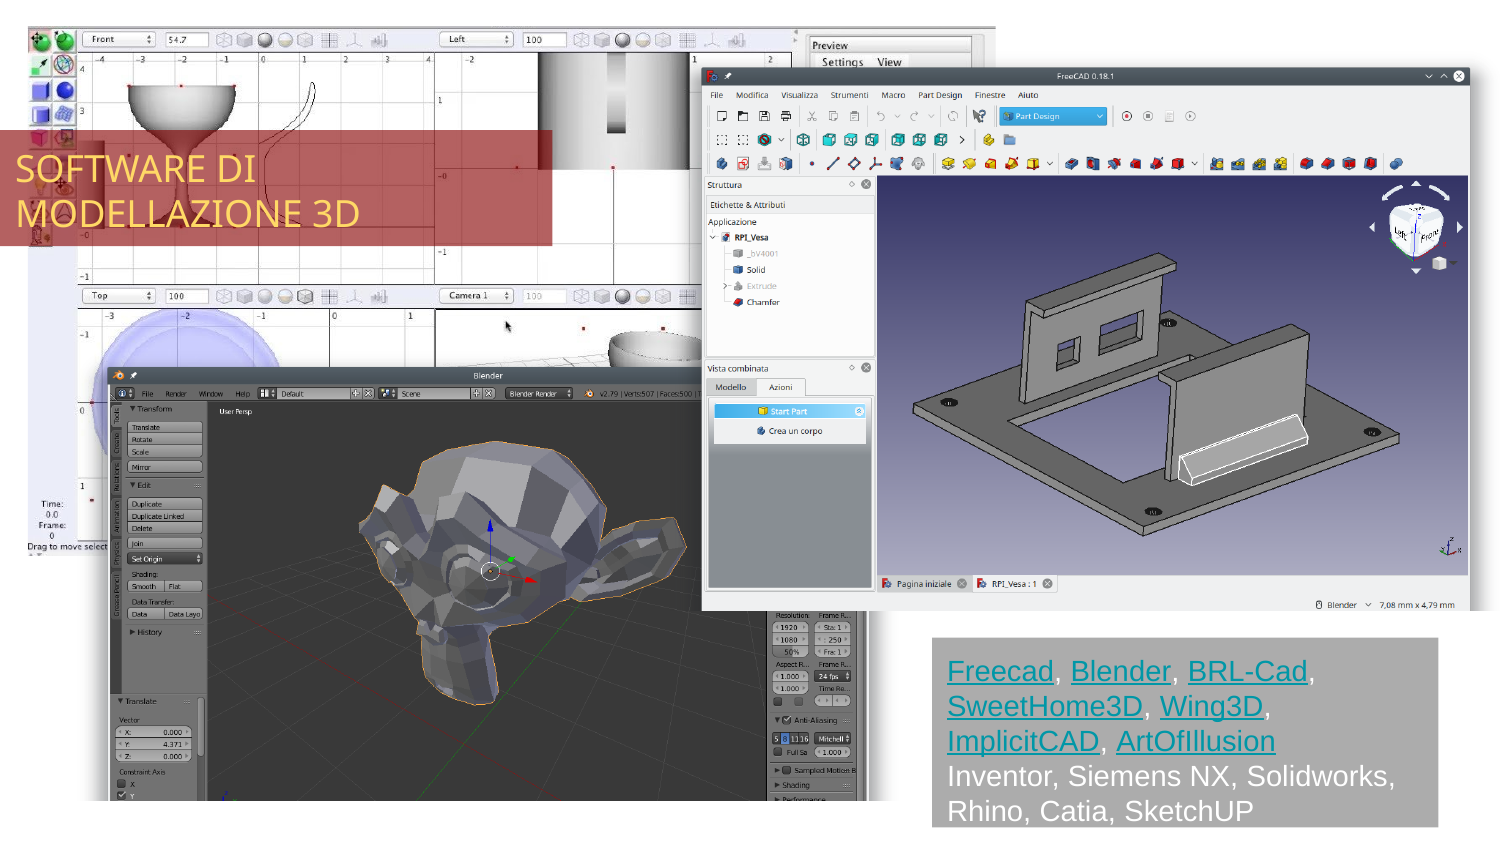

SOFTWARE DI
MODELLAZIONE 3D
Freecad, Blender, BRL-Cad, SweetHome3D, Wing3D, ImplicitCAD, ArtOfIllusion
Inventor, Siemens NX, Solidworks, Rhino, Catia, SketchUP